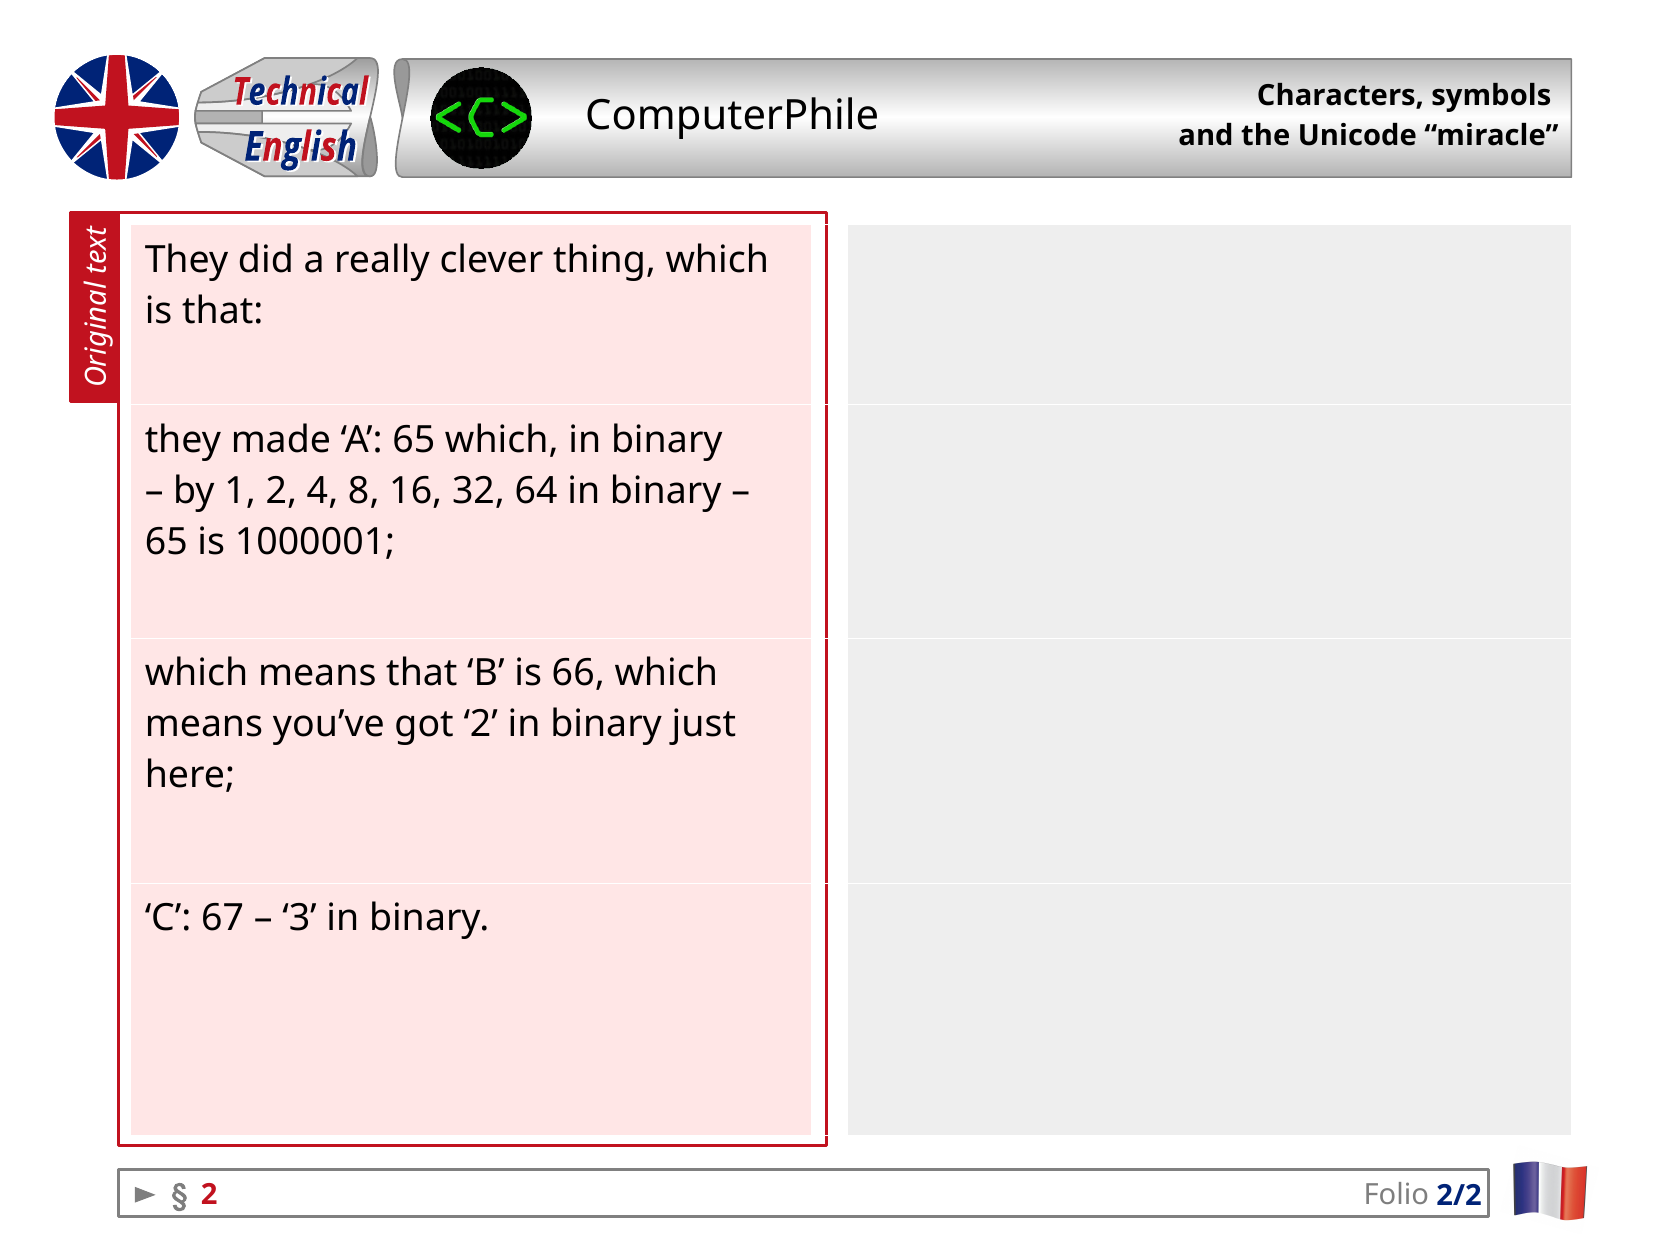

#
| They did a really clever thing, which is that: | | |
| --- | --- | --- |
| they made ‘A’: 65 which, in binary – by 1, 2, 4, 8, 16, 32, 64 in binary – 65 is 1000001; | | |
| which means that ‘B’ is 66, which means you’ve got ‘2’ in binary just here; | | |
| ‘C’: 67 – ‘3’ in binary. | | |
2
2/2